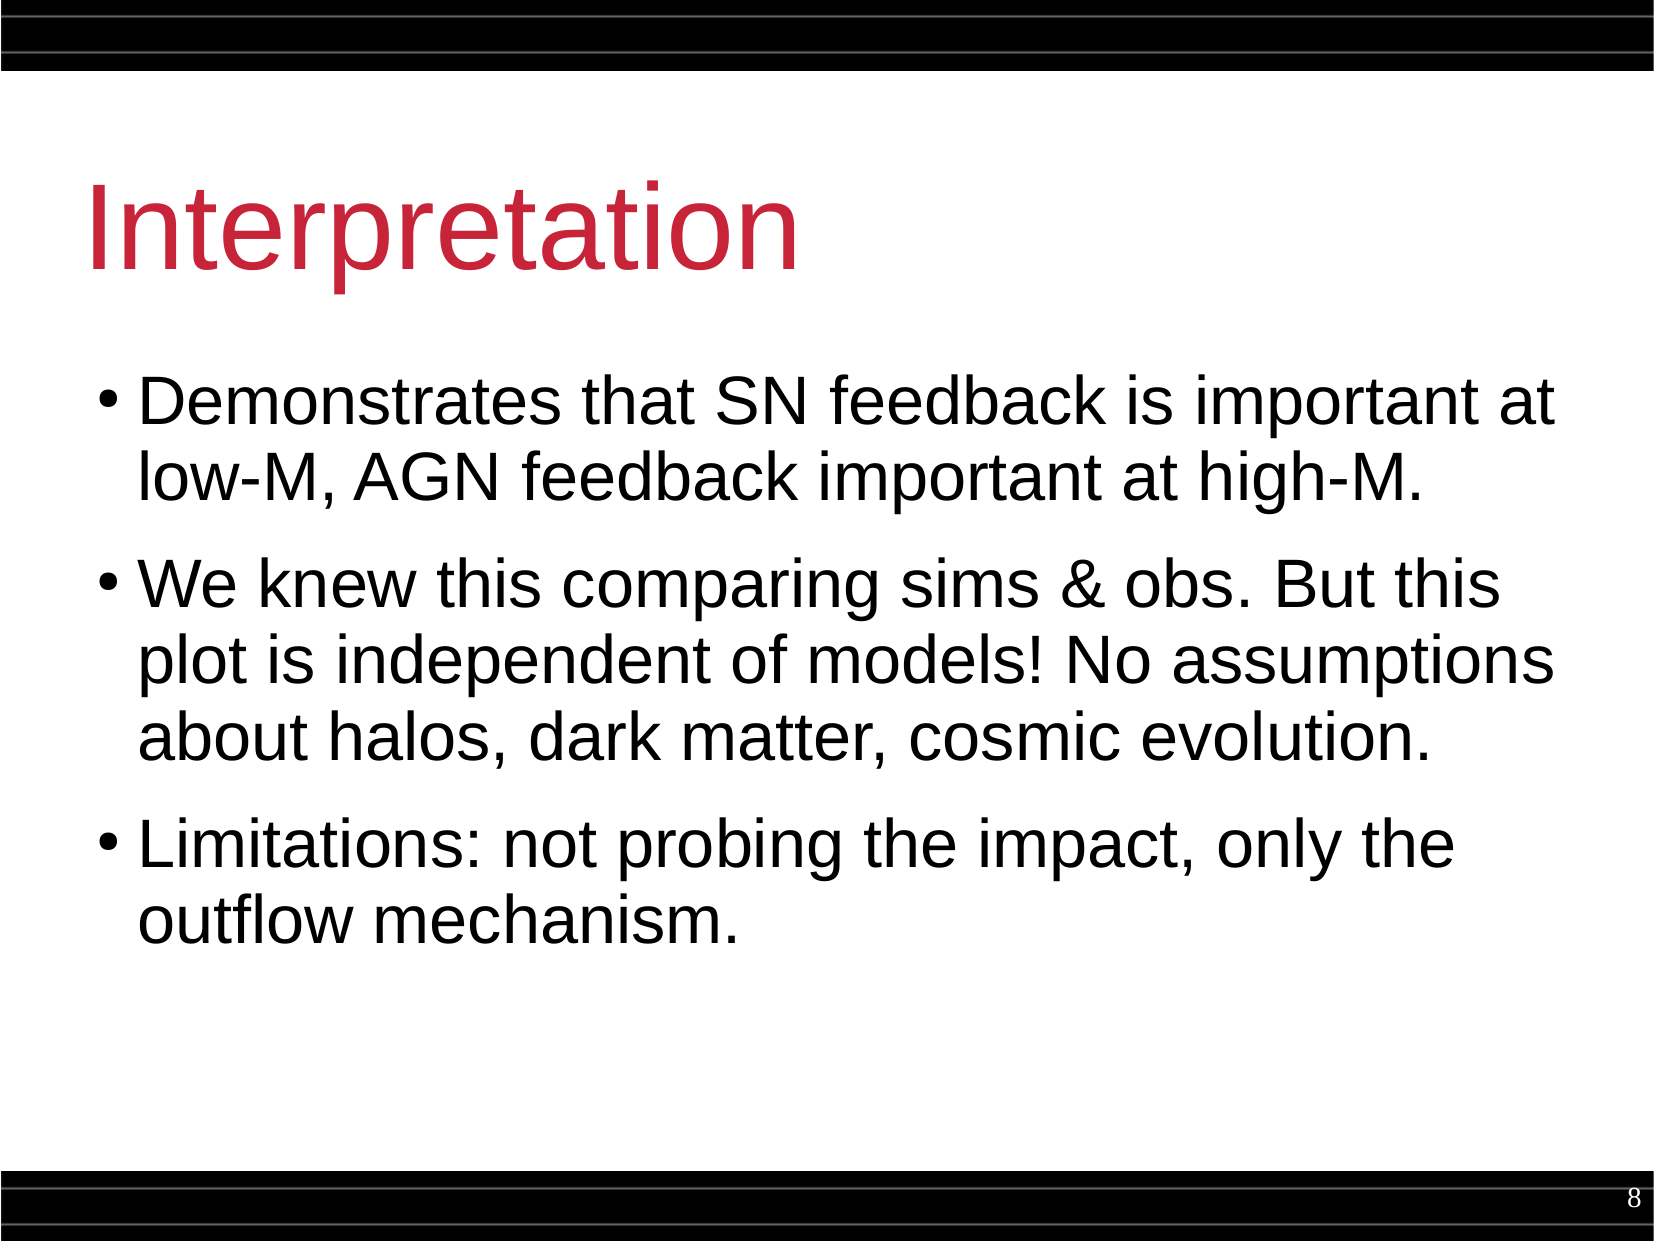

# Interpretation
Demonstrates that SN feedback is important at low-M, AGN feedback important at high-M.
We knew this comparing sims & obs. But this plot is independent of models! No assumptions about halos, dark matter, cosmic evolution.
Limitations: not probing the impact, only the outflow mechanism.